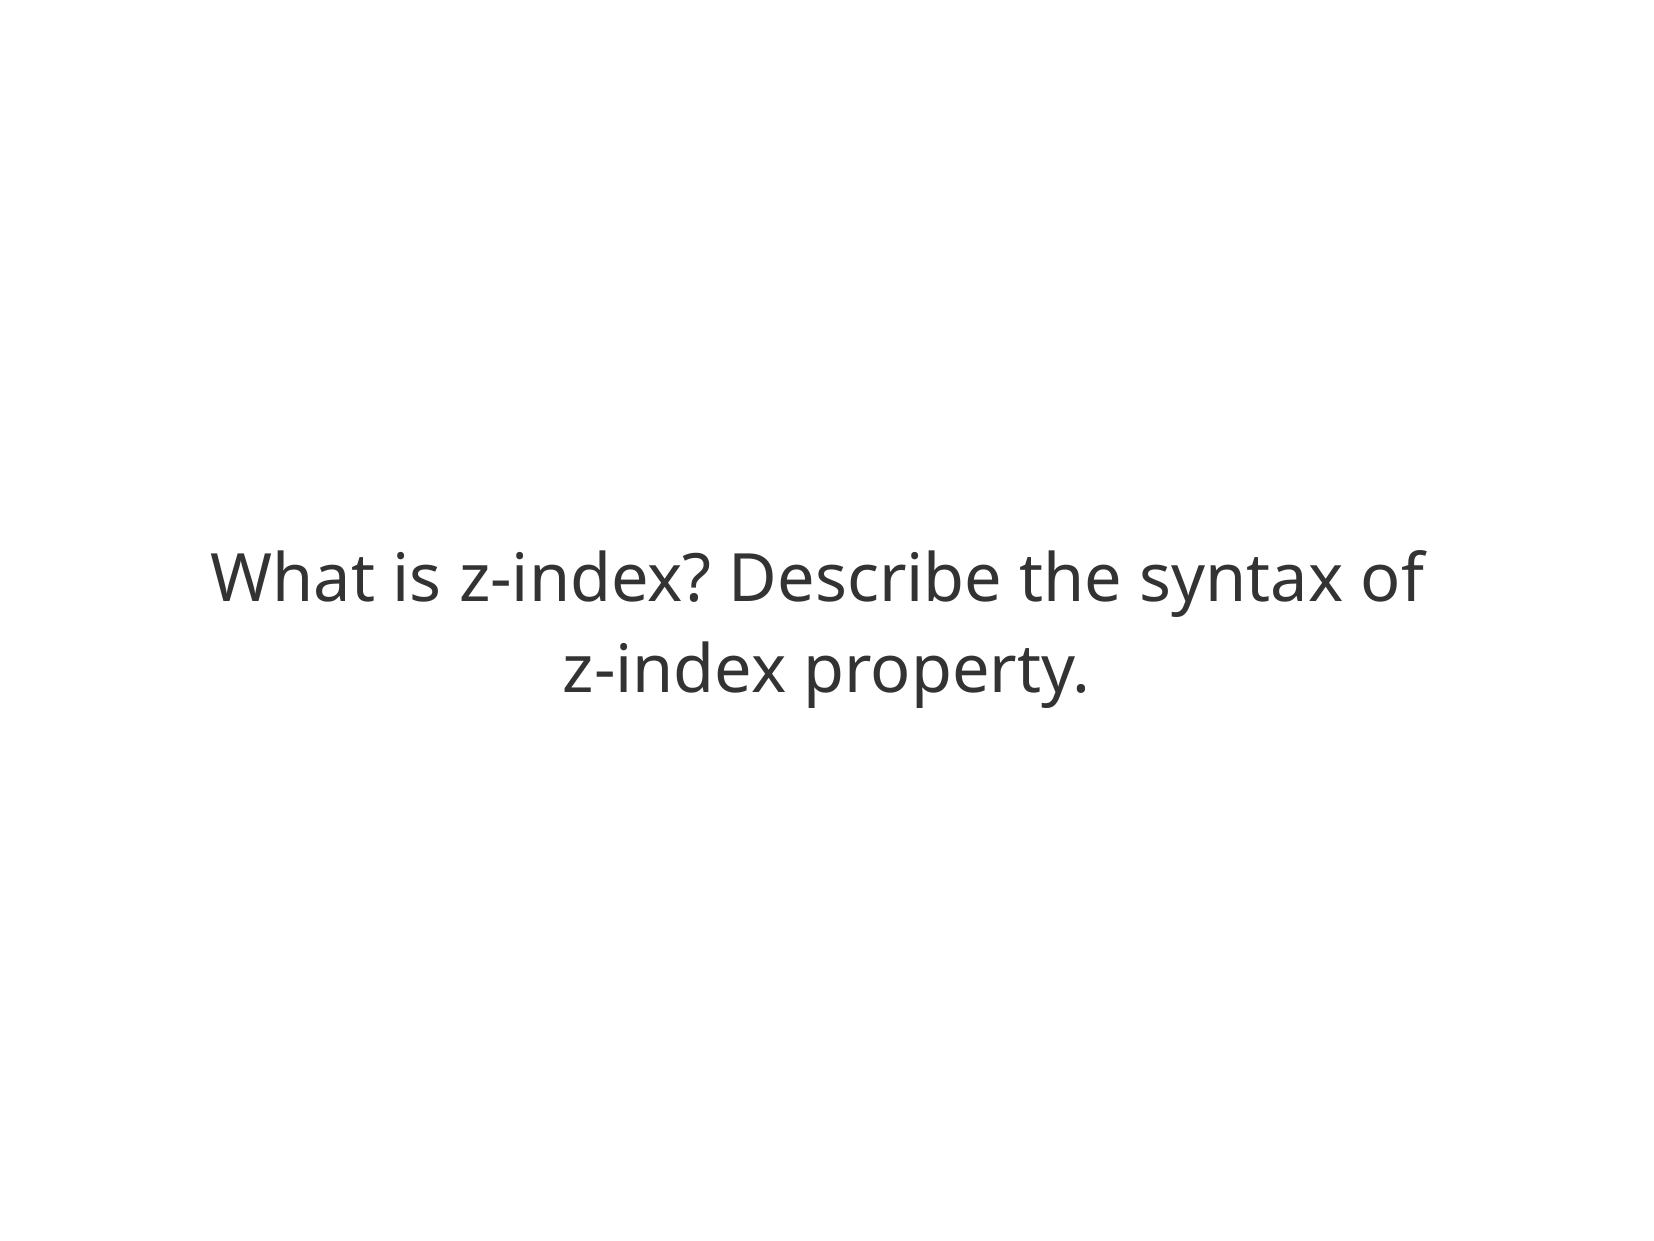

# What is z-index? Describe the syntax of
z-index property.